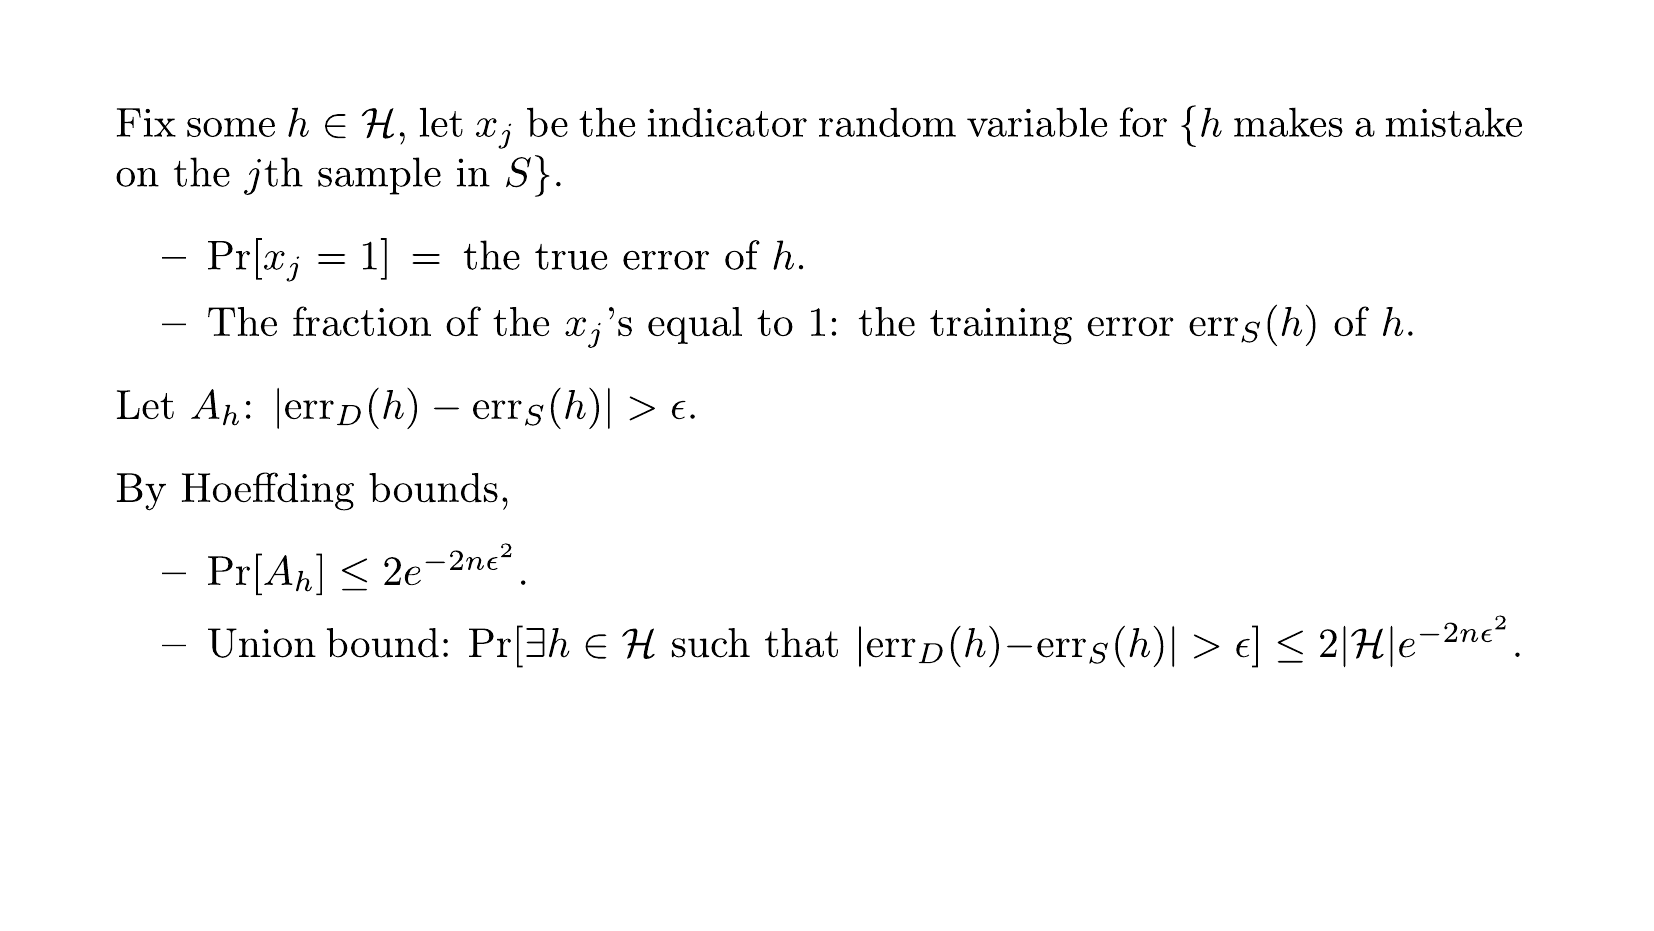

Data Science Theory and Practices, CSIE, TKU, Taiwan
26